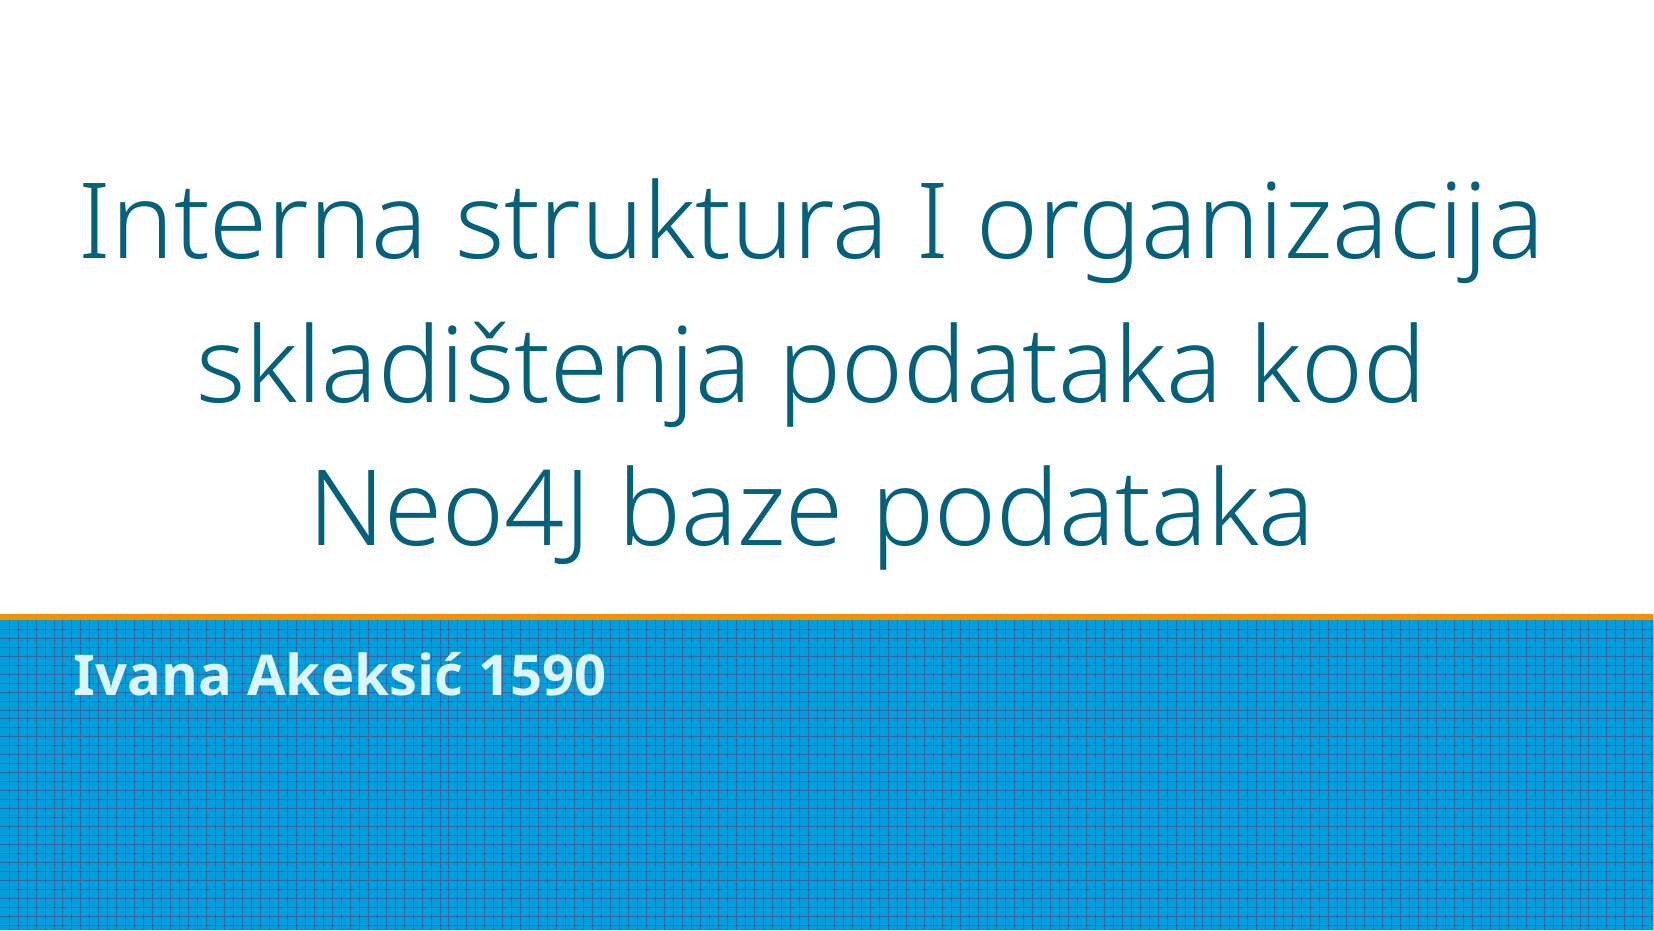

# Interna struktura I organizacija skladištenja podataka kod Neo4J baze podataka
Ivana Akeksić 1590